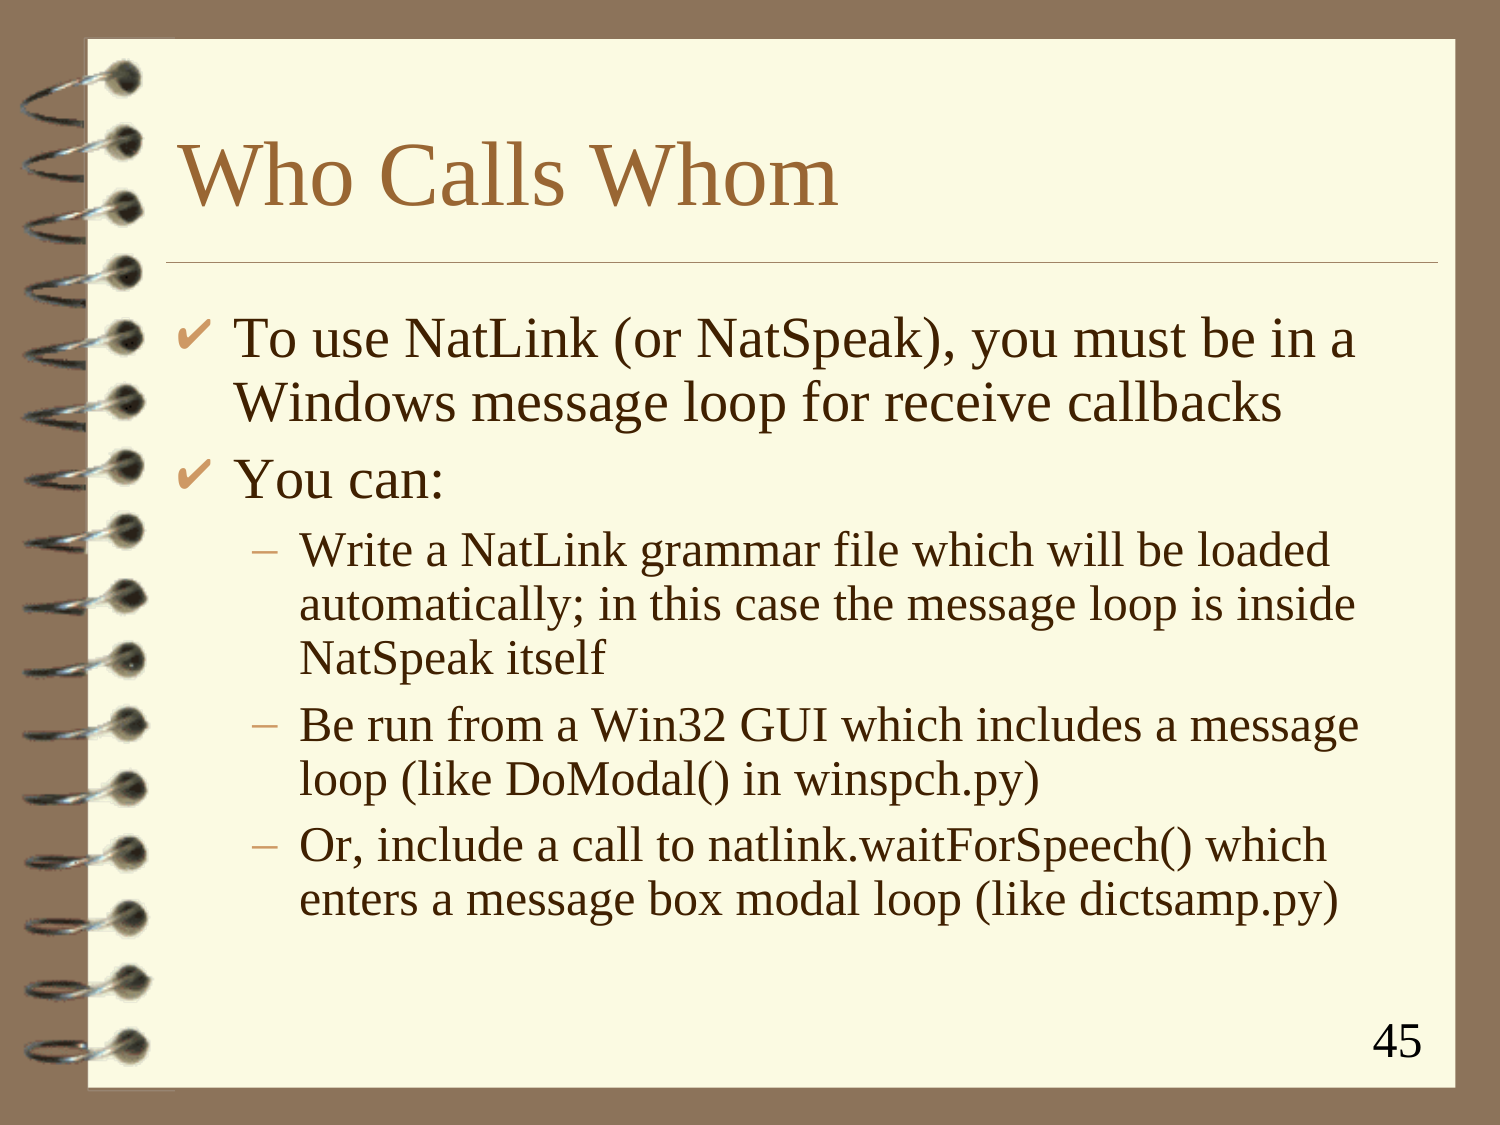

# Who Calls Whom
To use NatLink (or NatSpeak), you must be in a Windows message loop for receive callbacks
You can:
Write a NatLink grammar file which will be loaded automatically; in this case the message loop is inside NatSpeak itself
Be run from a Win32 GUI which includes a message loop (like DoModal() in winspch.py)
Or, include a call to natlink.waitForSpeech() which enters a message box modal loop (like dictsamp.py)
45